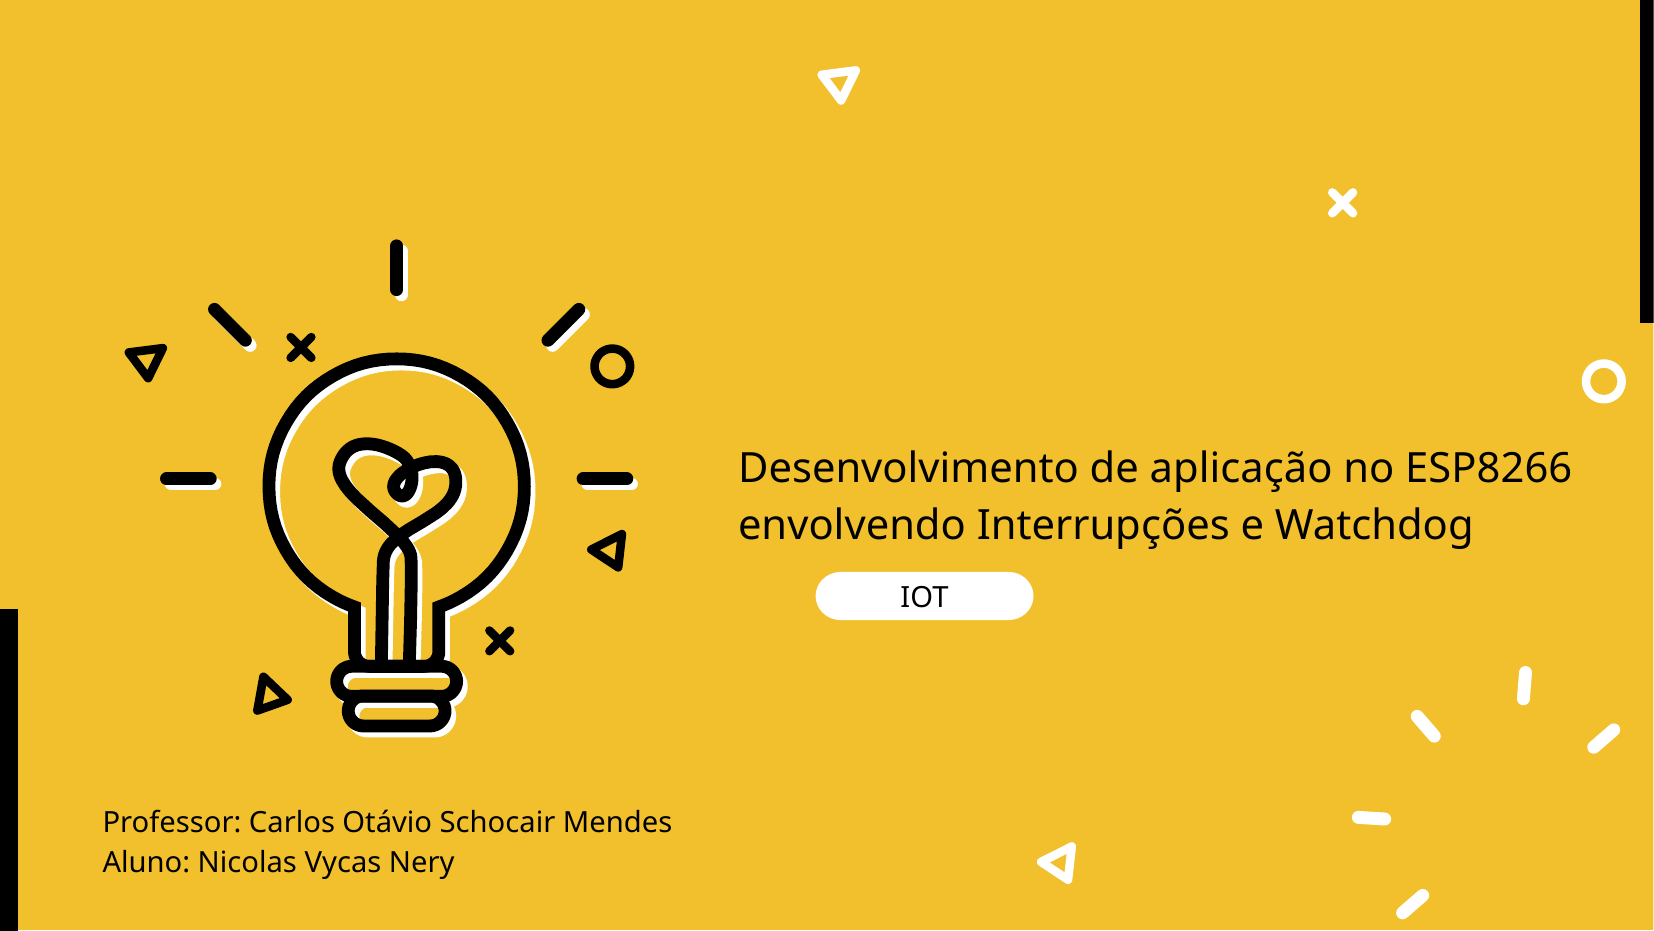

# Desenvolvimento de aplicação no ESP8266 envolvendo Interrupções e Watchdog
IOT
Professor: Carlos Otávio Schocair Mendes
Aluno: Nicolas Vycas Nery